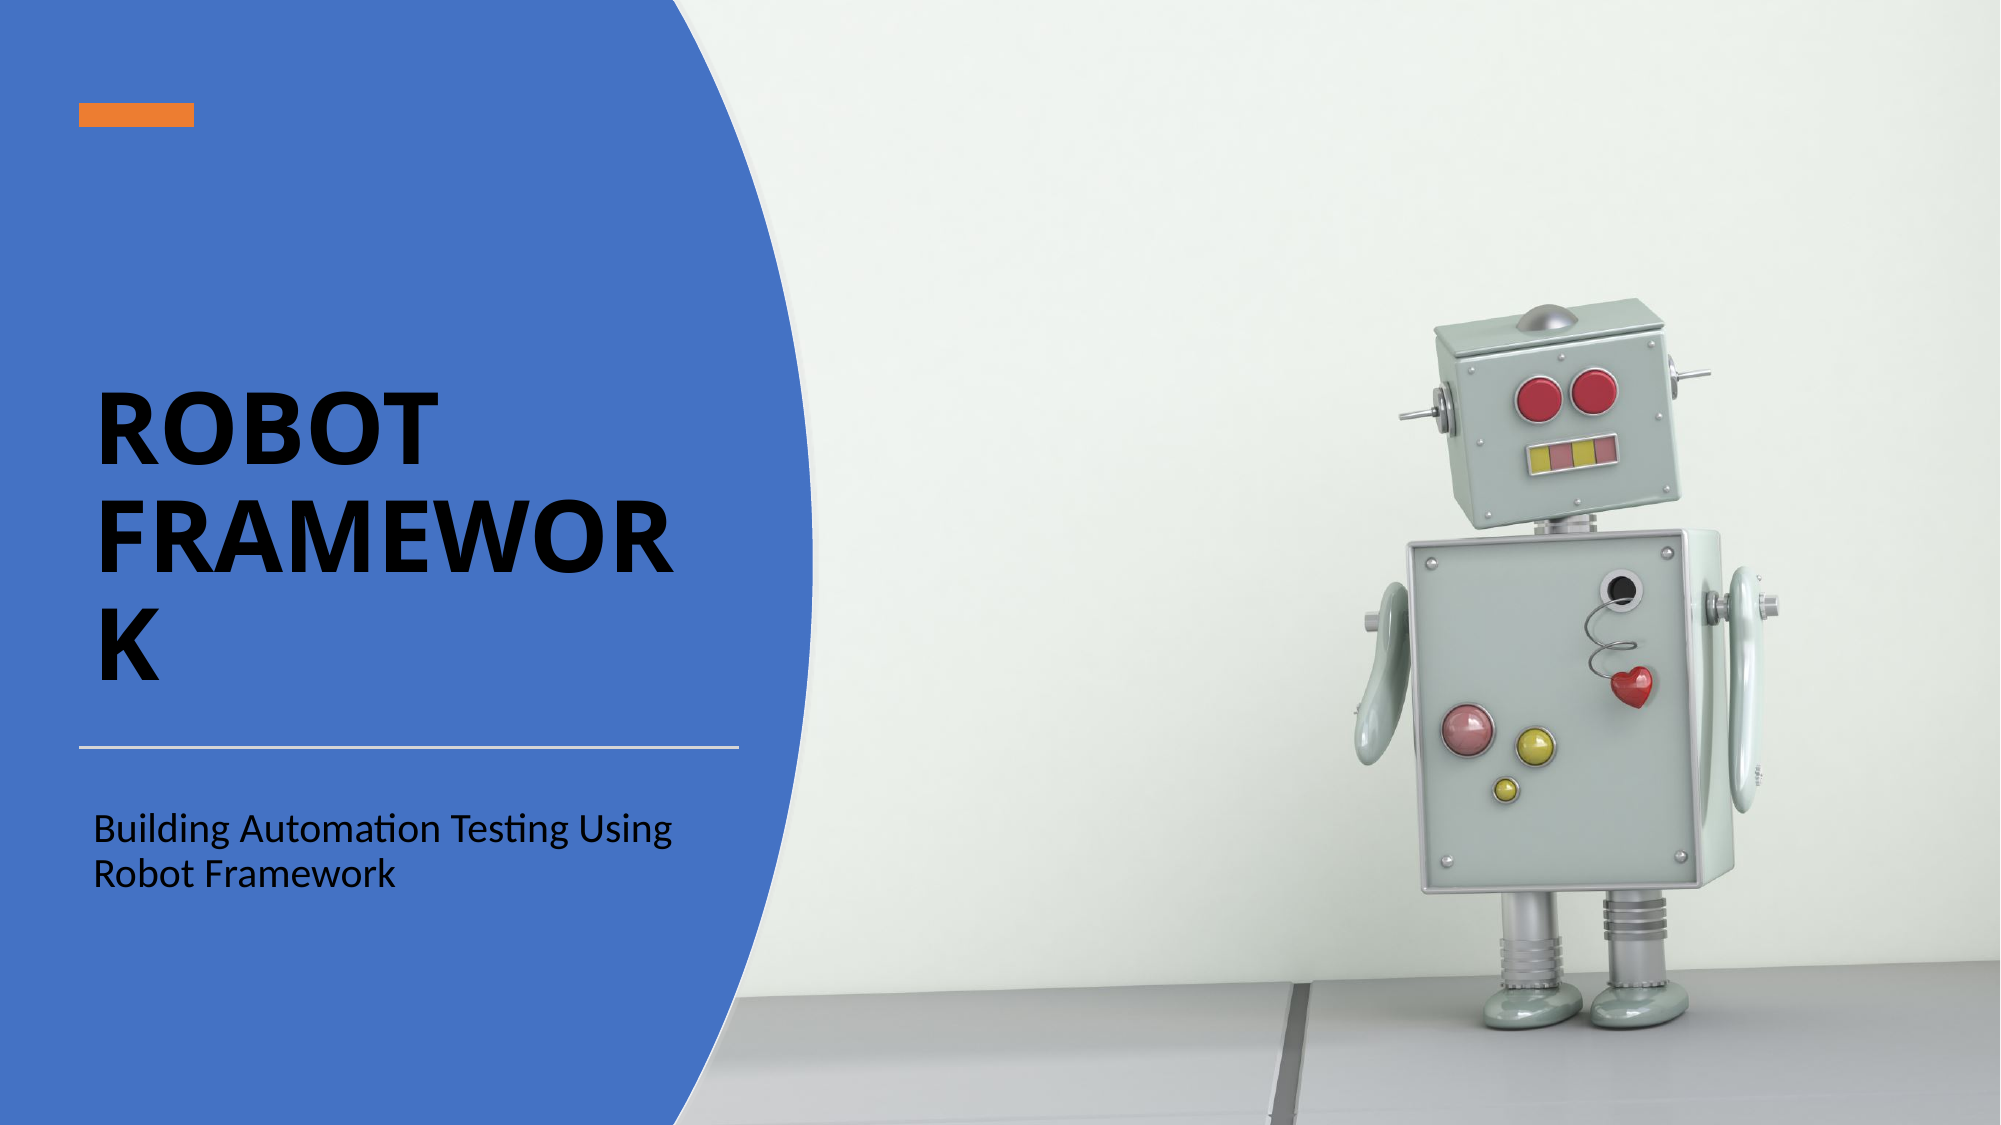

# ROBOT FRAMEWORK
Building Automation Testing Using Robot Framework